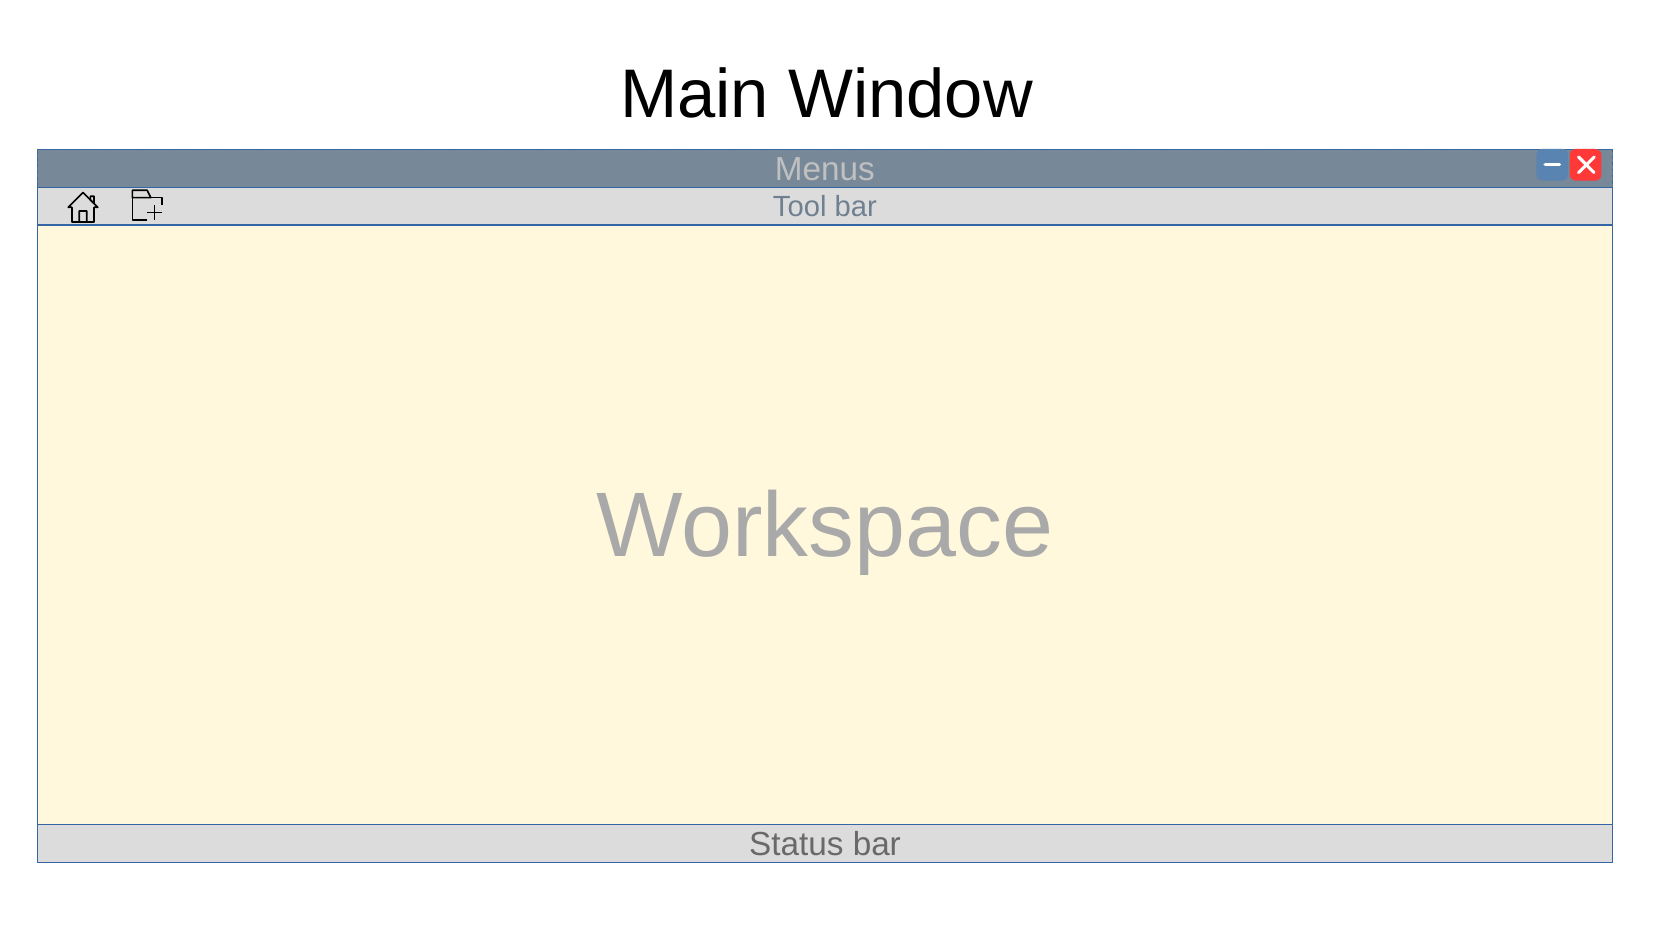

# Main Window
Menus
Tool bar
Workspace
Status bar